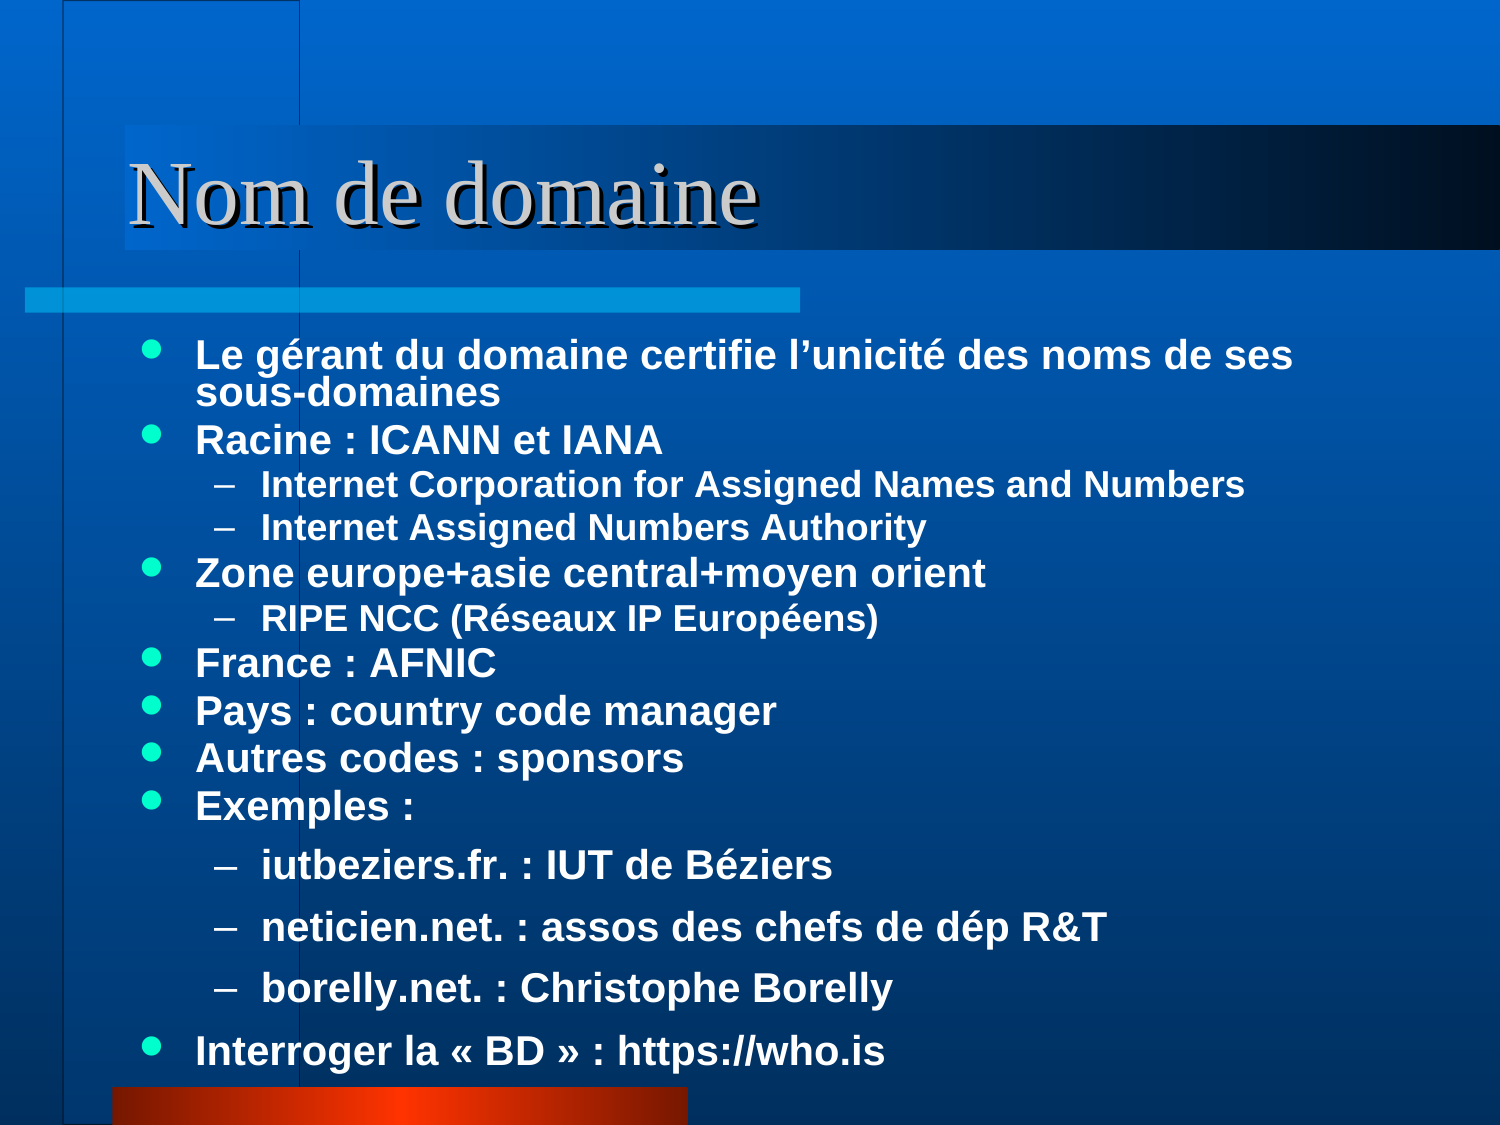

# Nom de domaine
Le gérant du domaine certifie l’unicité des noms de ses sous-domaines
Racine : ICANN et IANA
Internet Corporation for Assigned Names and Numbers
Internet Assigned Numbers Authority
Zone europe+asie central+moyen orient
RIPE NCC (Réseaux IP Européens)
France : AFNIC
Pays : country code manager
Autres codes : sponsors
Exemples :
iutbeziers.fr. : IUT de Béziers
neticien.net. : assos des chefs de dép R&T
borelly.net. : Christophe Borelly
Interroger la « BD » : https://who.is